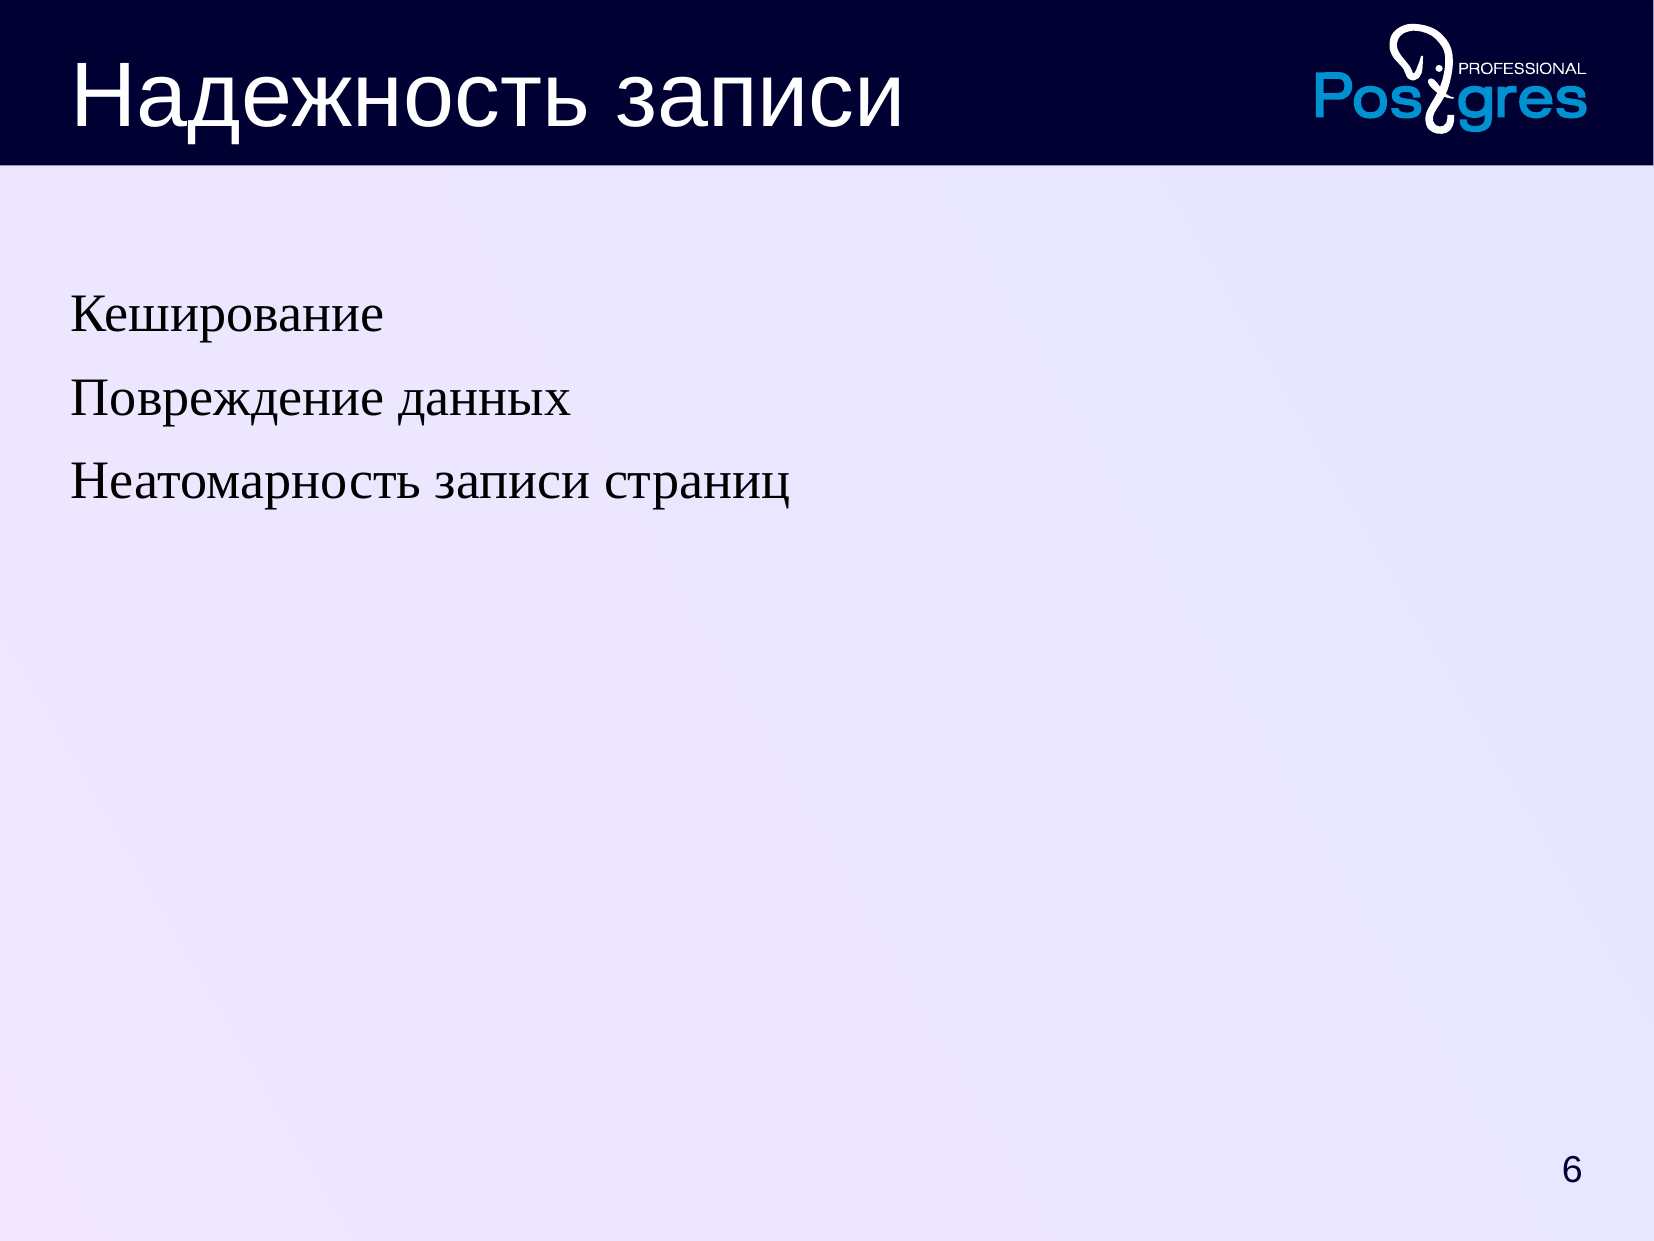

# Надежность записи
Кеширование
Повреждение данных
Неатомарность записи страниц